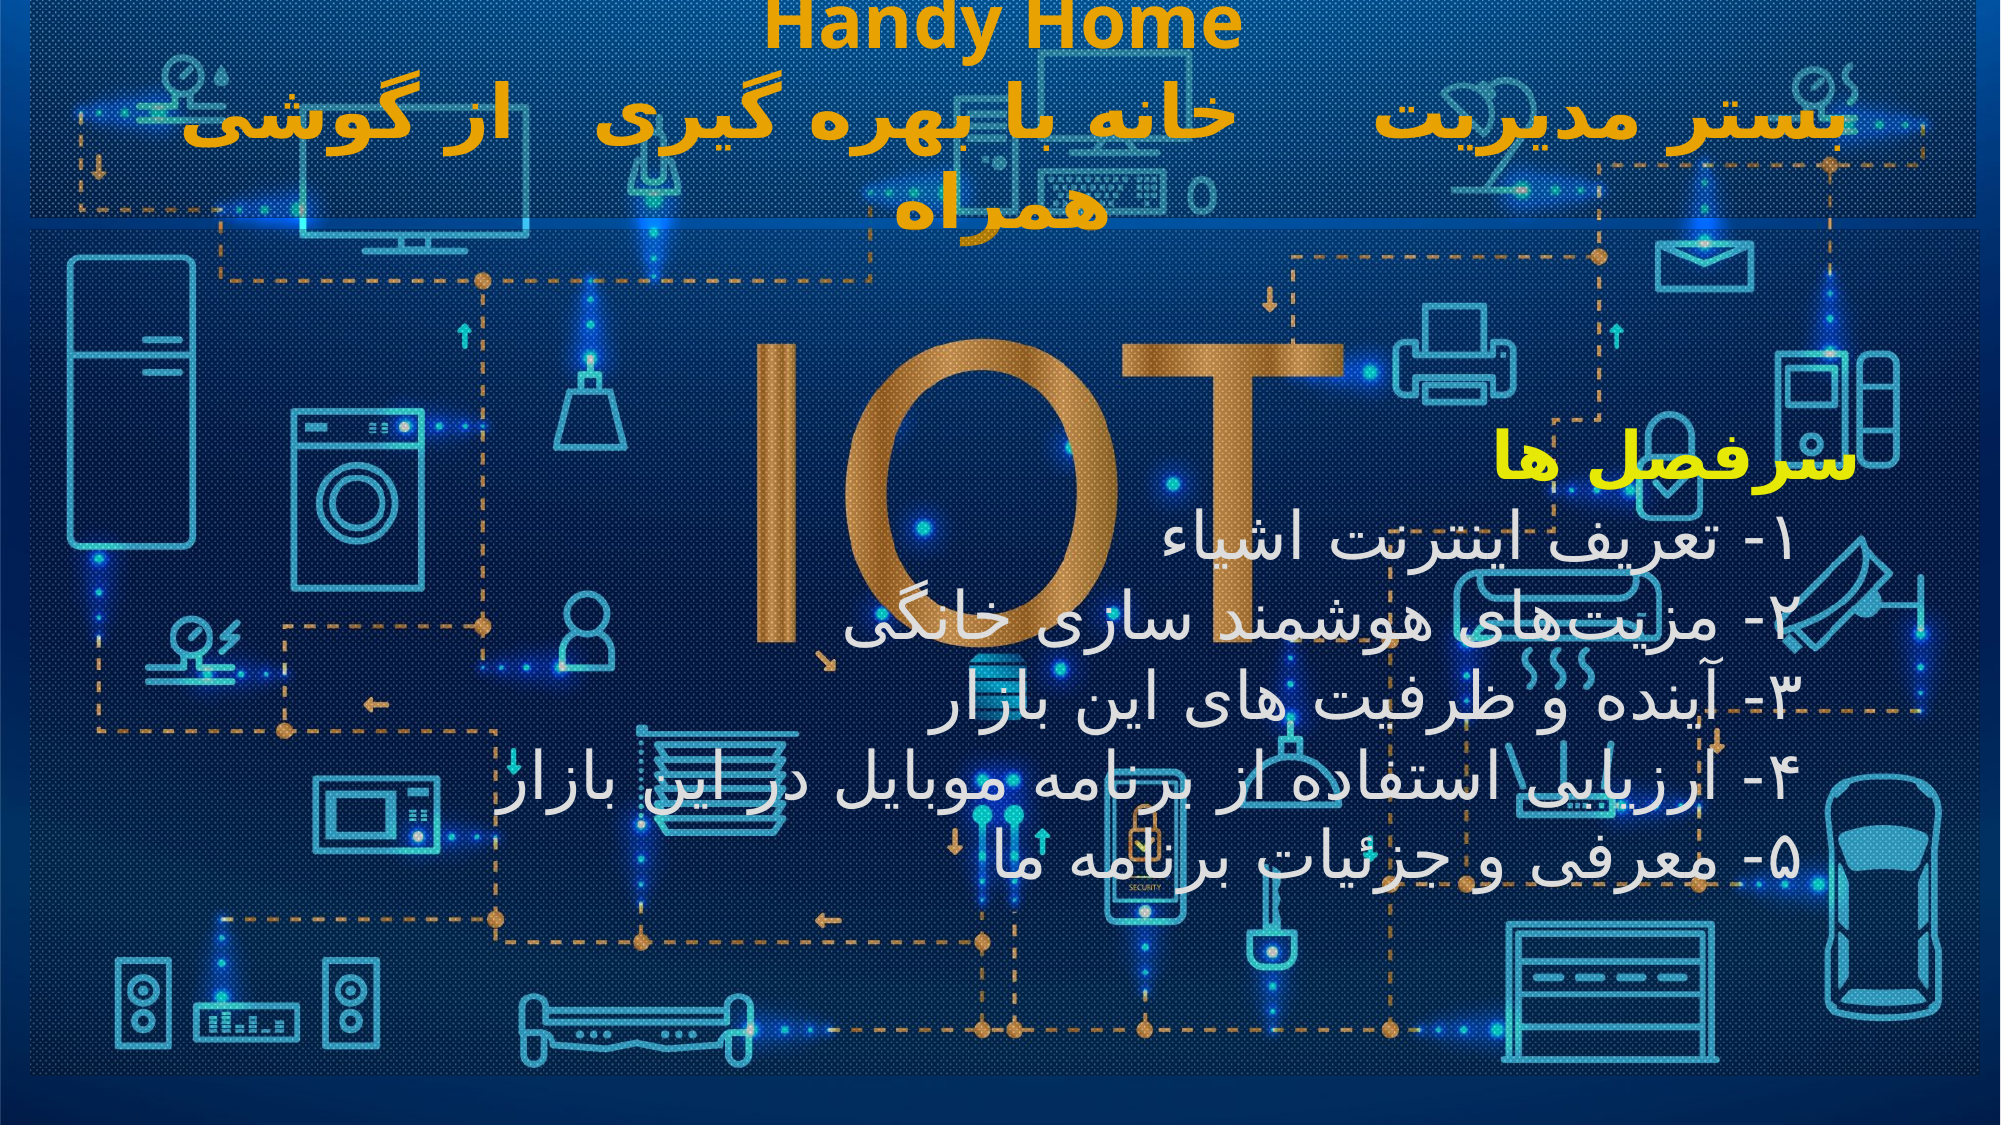

Handy Home
بستر مدیریت خانه با بهره گیری از گوشی همراه
سرفصل ها
۱- تعریف اینترنت اشیاء
۲- مزیت‌های هوشمند سازی خانگی
۳- آینده‌ و ظرفیت های این بازار
۴- ارزیابی استفاده از برنامه موبایل در این بازار
۵- معرفی و جزئیات برنامه ما